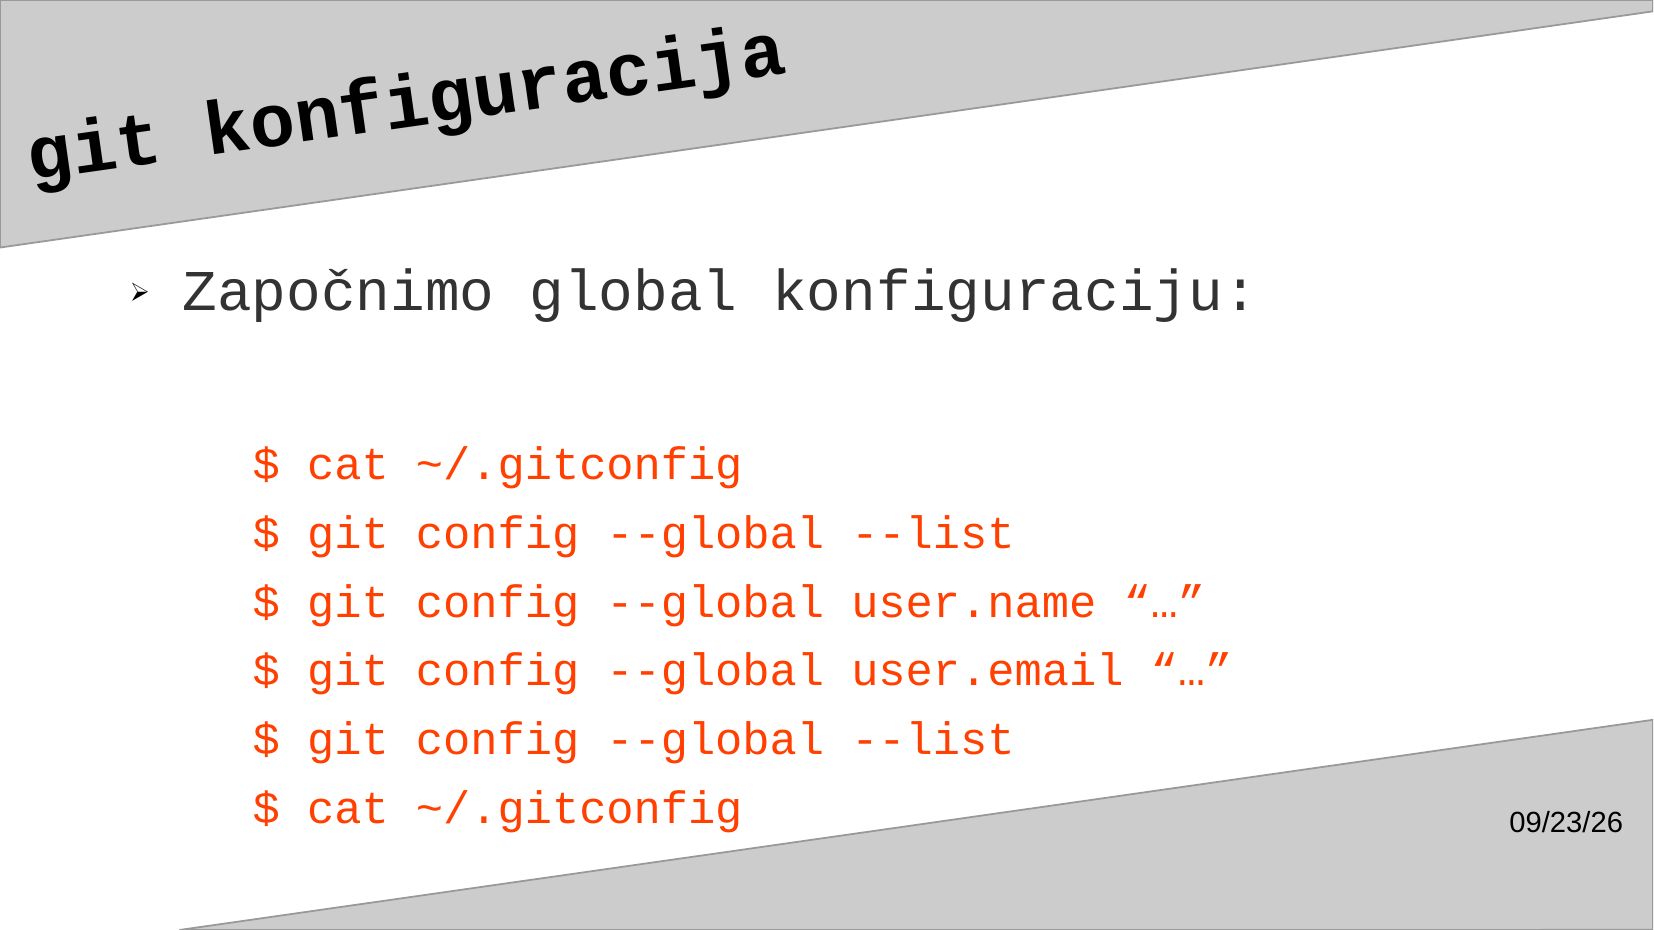

# git konfiguracija
Započnimo global konfiguraciju:
$ cat ~/.gitconfig
$ git config --global --list
$ git config --global user.name “…”
$ git config --global user.email “…”
$ git config --global --list
$ cat ~/.gitconfig
27